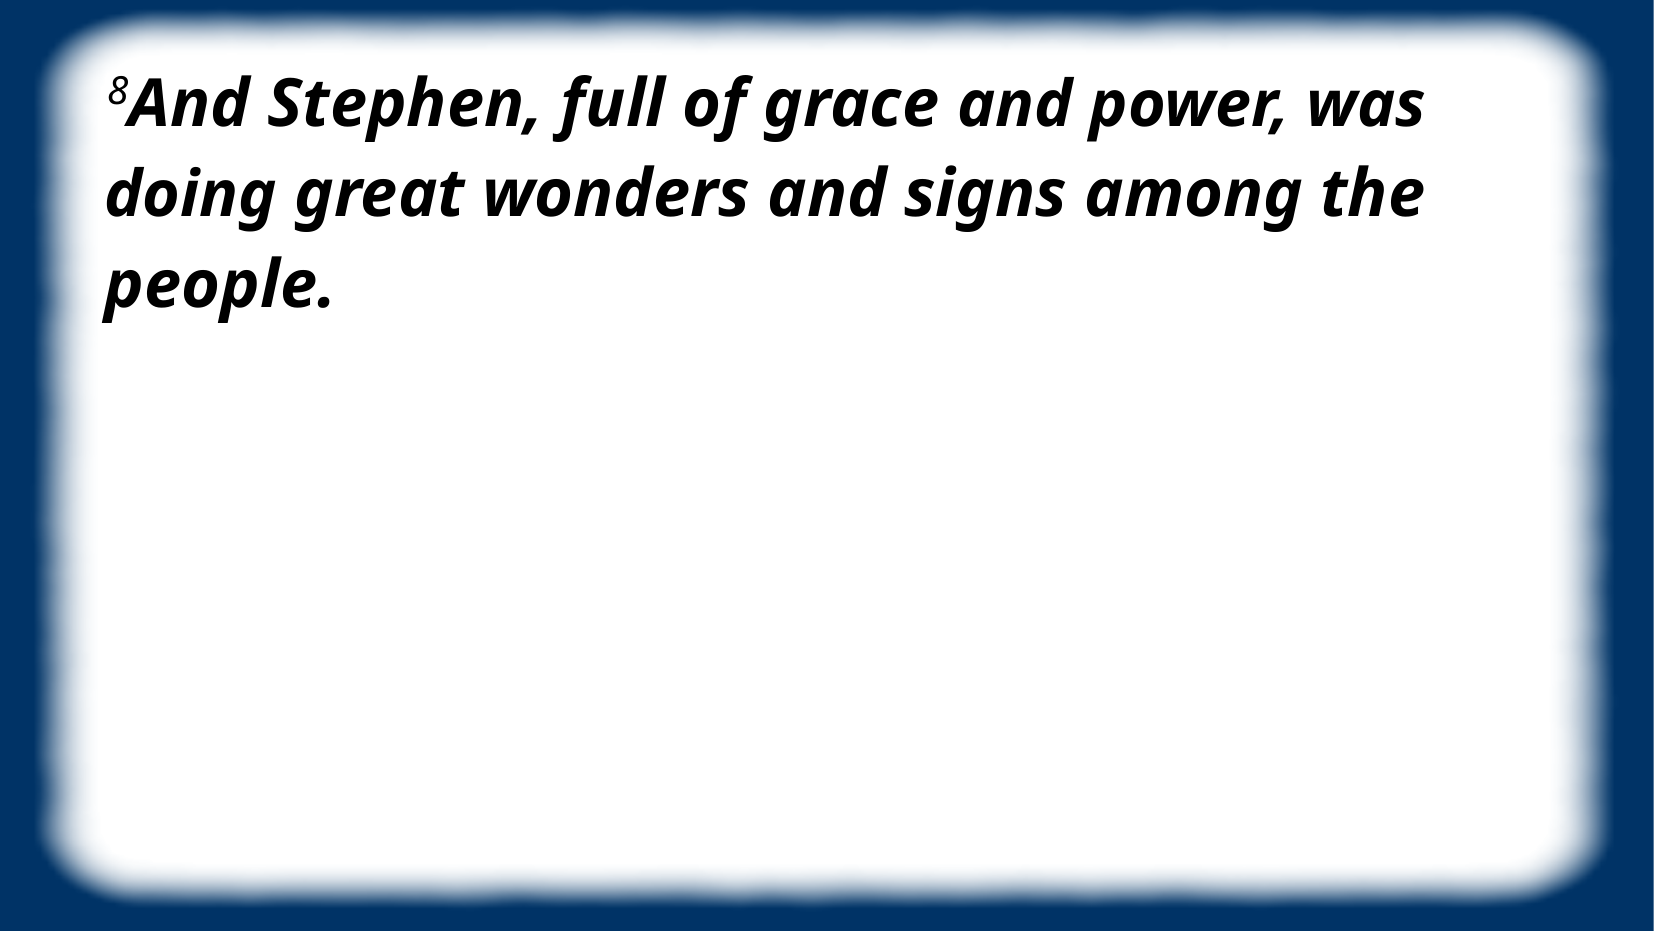

8And Stephen, full of grace and power, was doing great wonders and signs among the people.